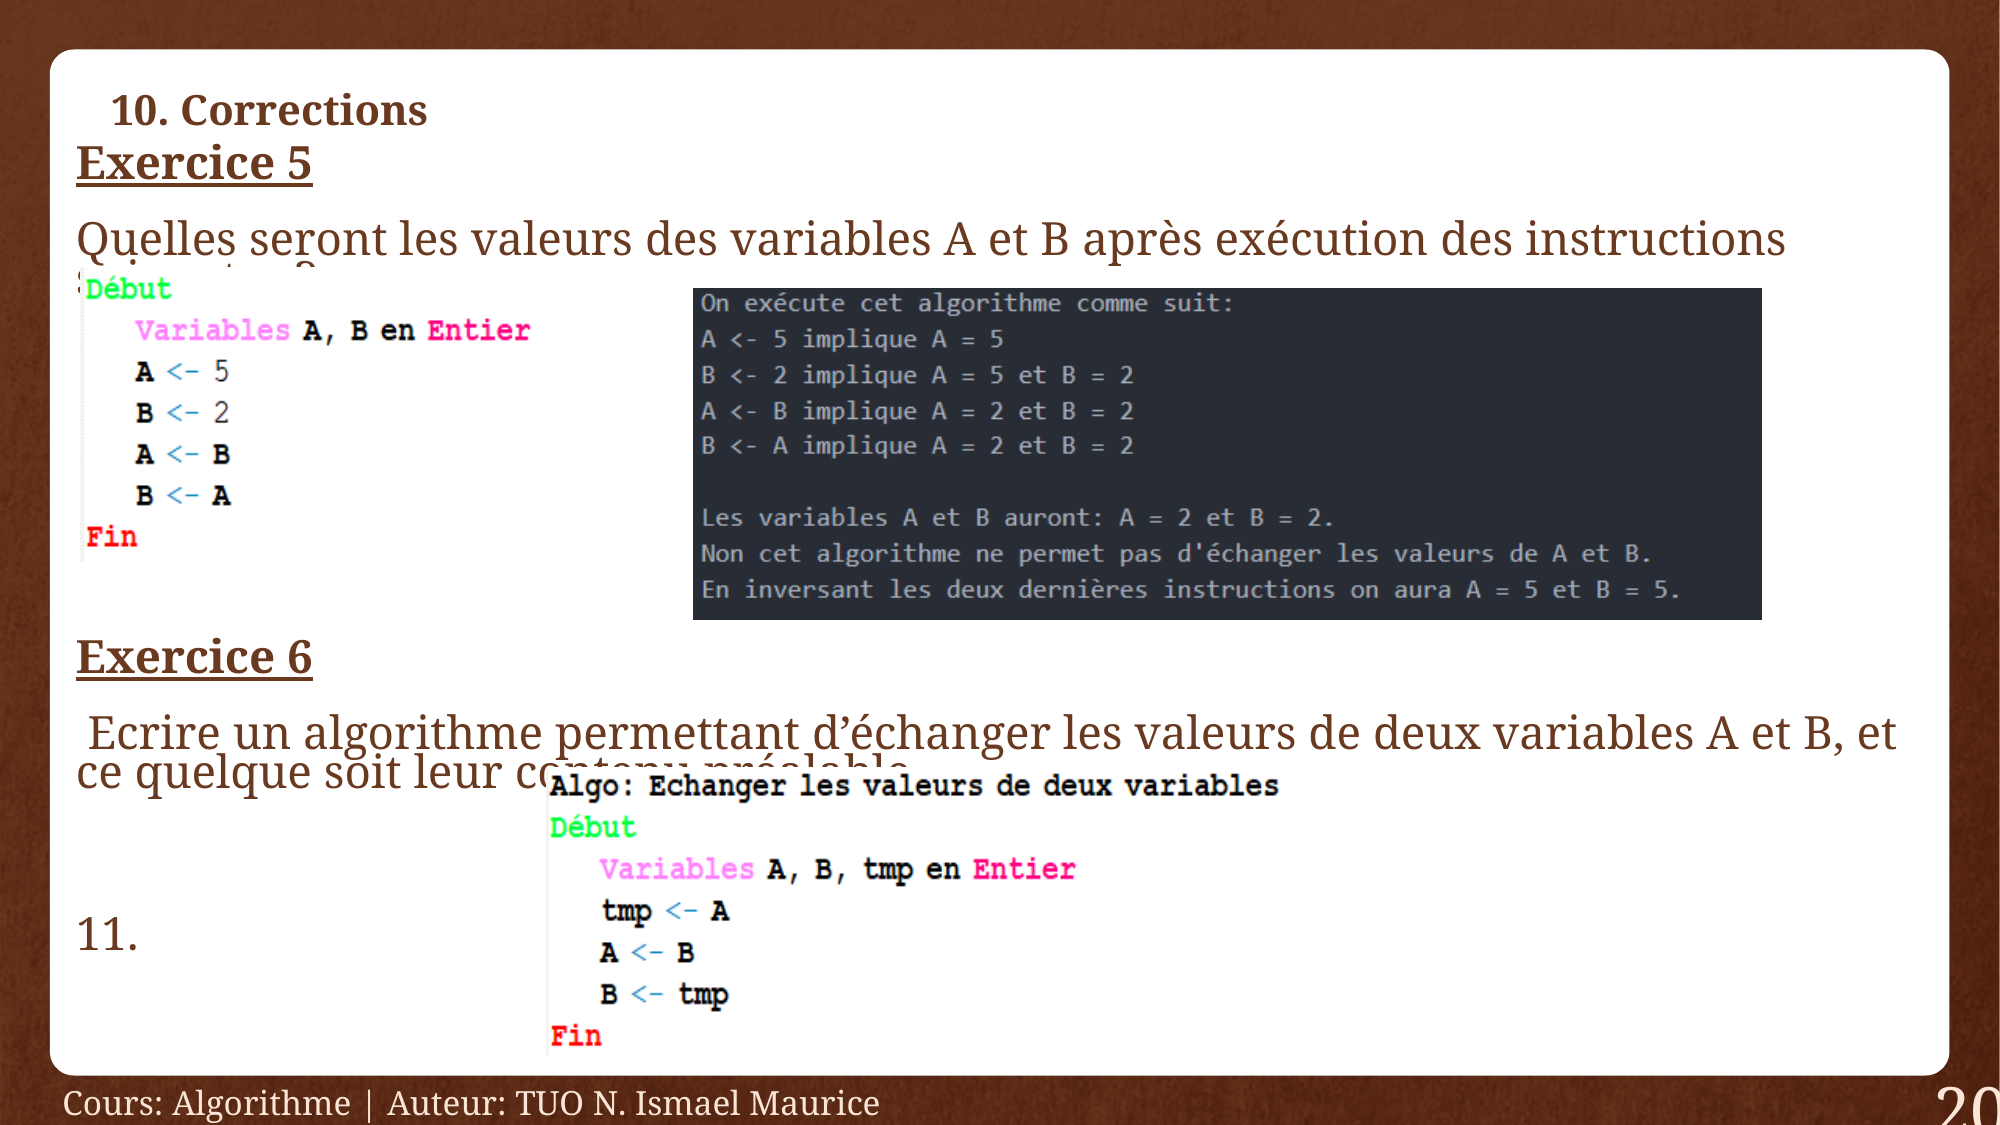

10. Corrections
# Exercice 5
Quelles seront les valeurs des variables A et B après exécution des instructions suivantes ?
Exercice 6
 Ecrire un algorithme permettant d’échanger les valeurs de deux variables A et B, et ce quelque soit leur contenu préalable.
Cours: Algorithme | Auteur: TUO N. Ismael Maurice